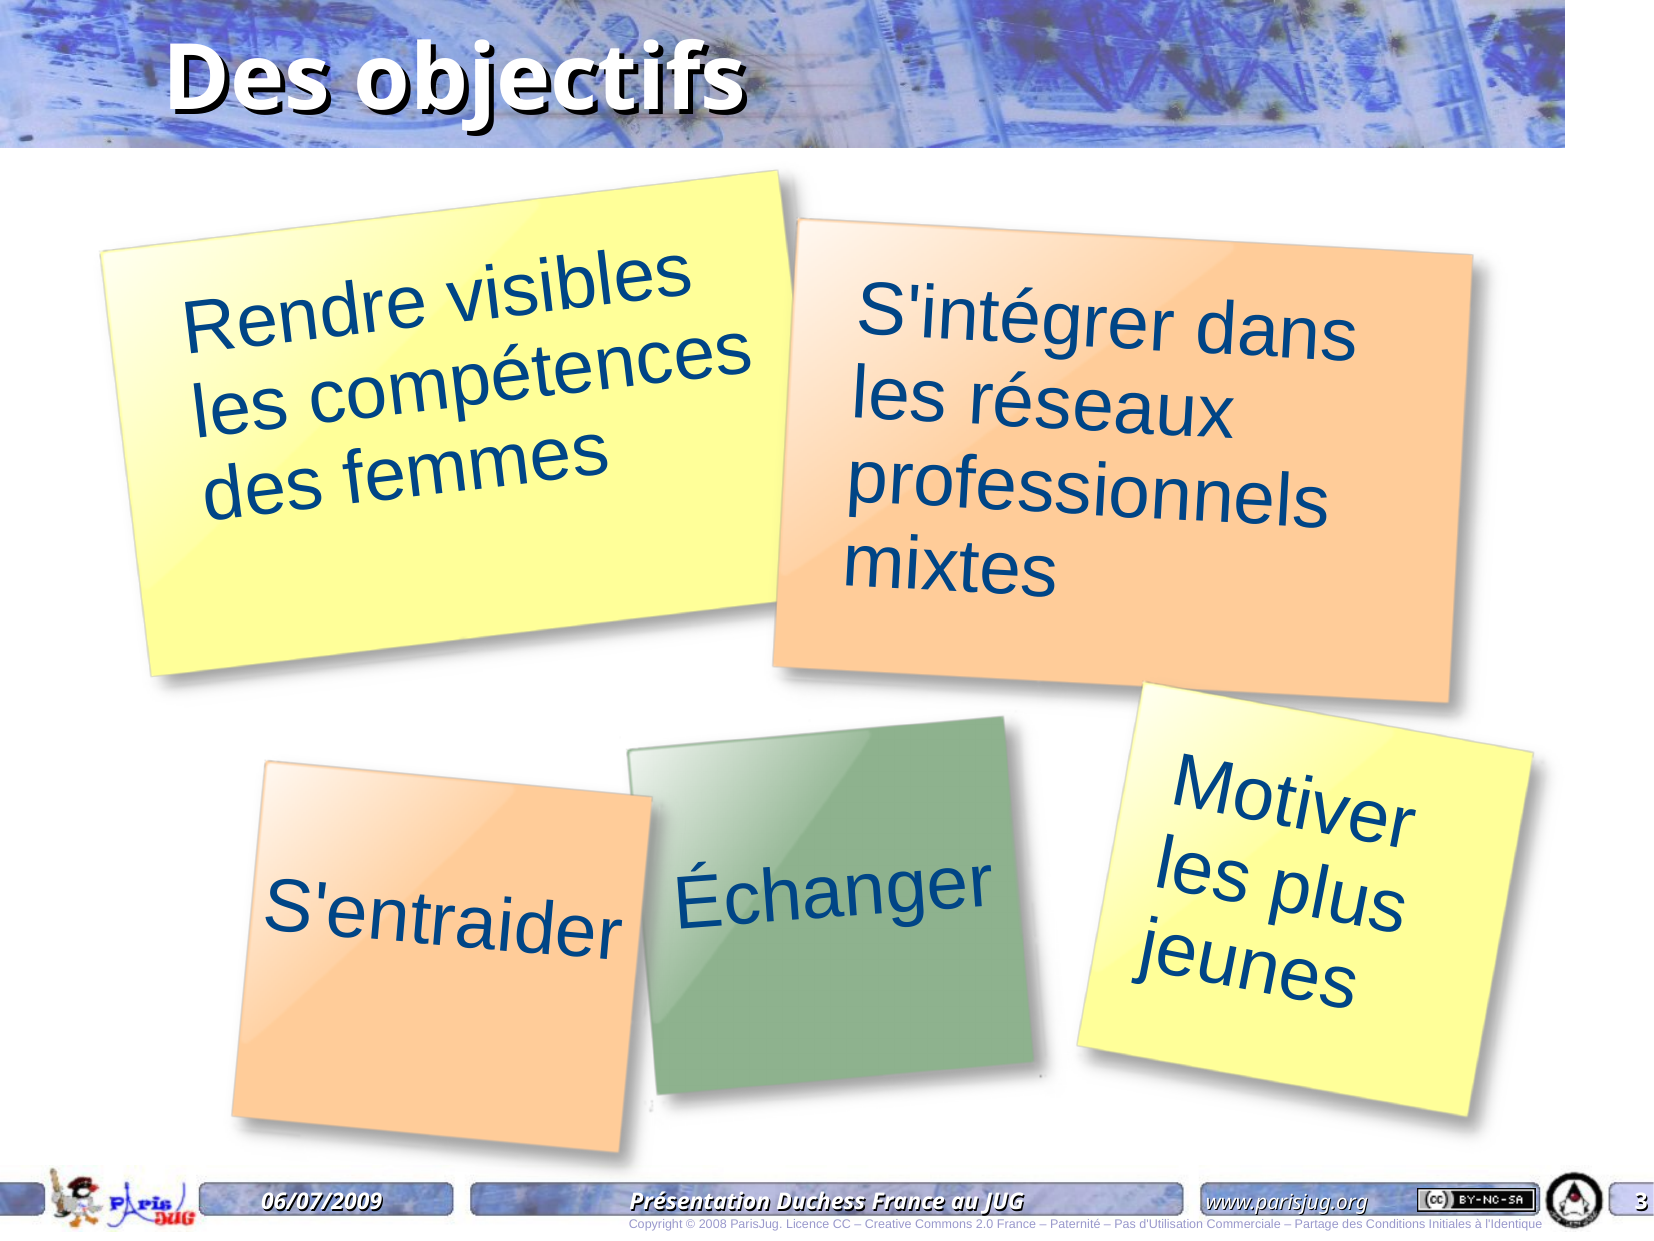

# Des objectifs
Rendre visibles les compétences des femmes
S'intégrer dans les réseaux professionnels mixtes
Motiver les plus jeunes
Échanger
S'entraider
06/07/2009
Présentation Duchess France au JUG
3